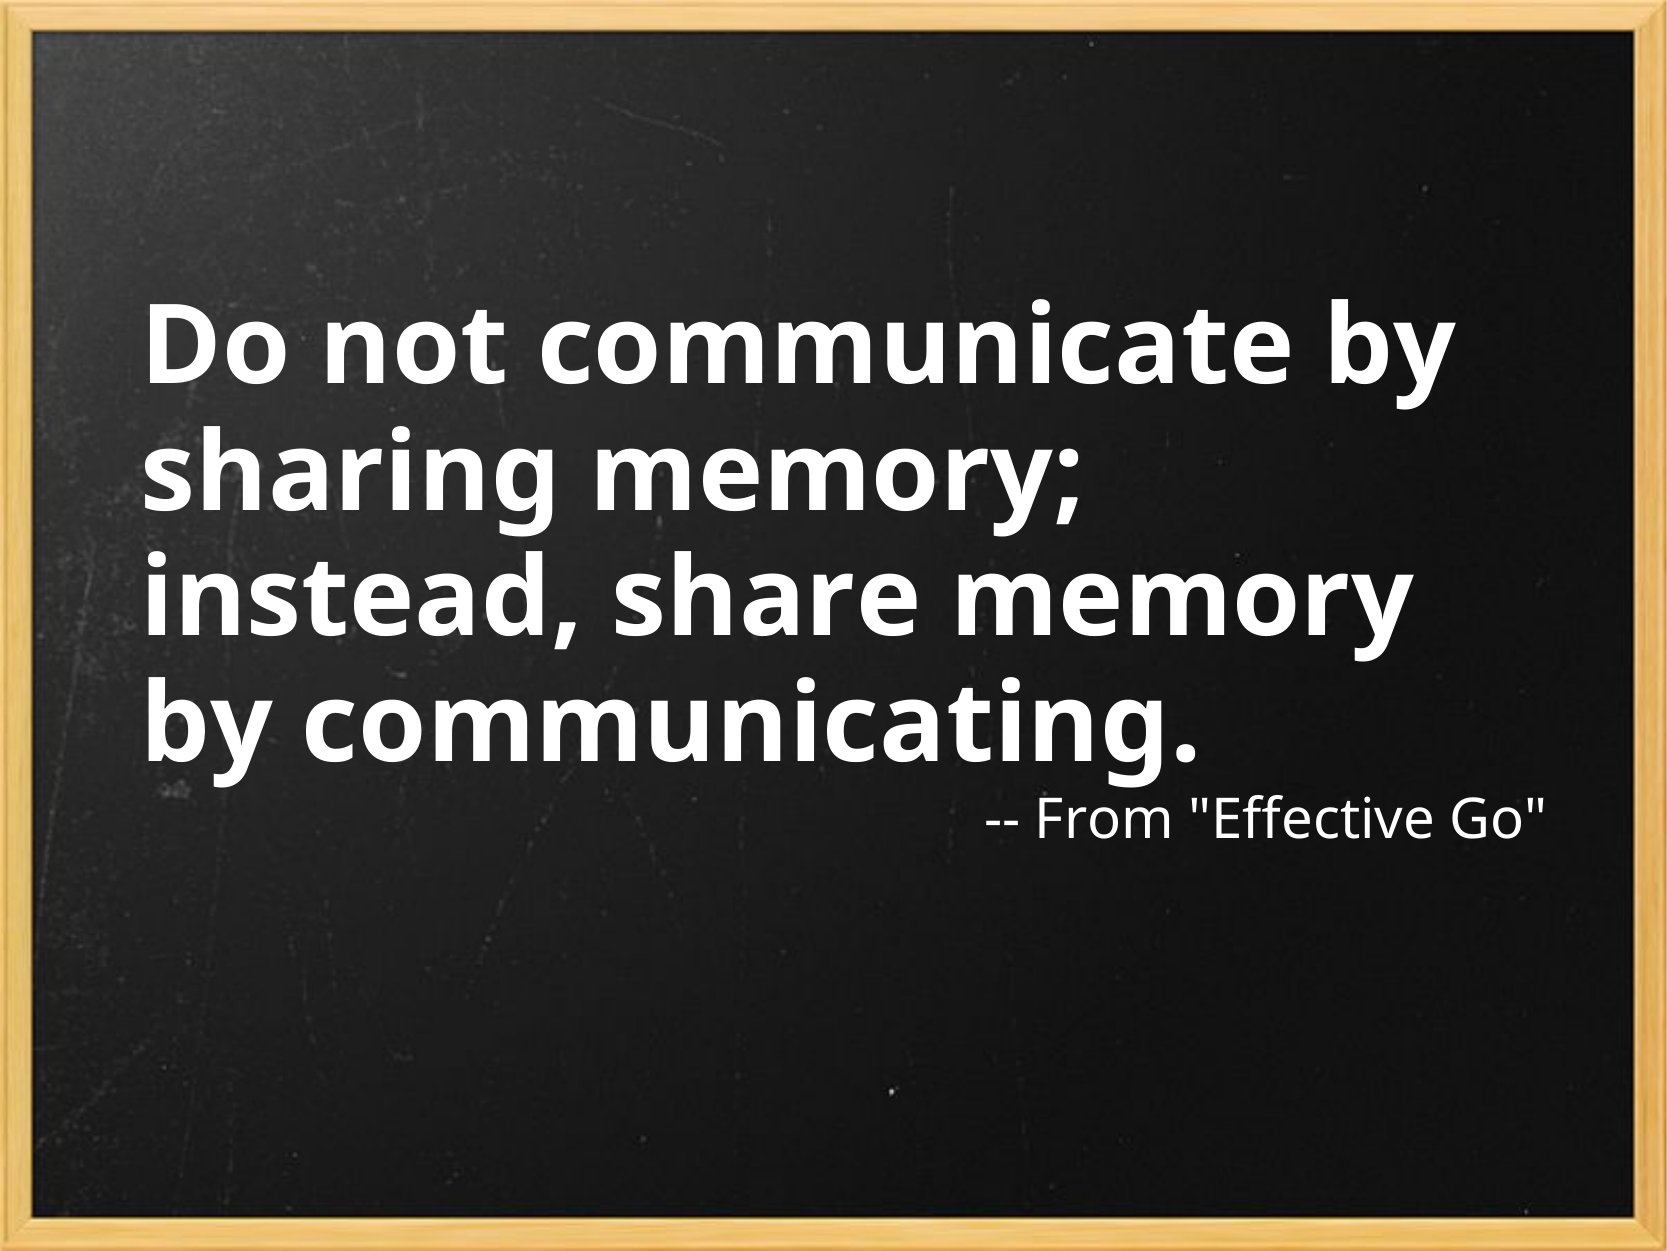

# Do not communicate by sharing memory; instead, share memory by communicating.
-- From "Effective Go"